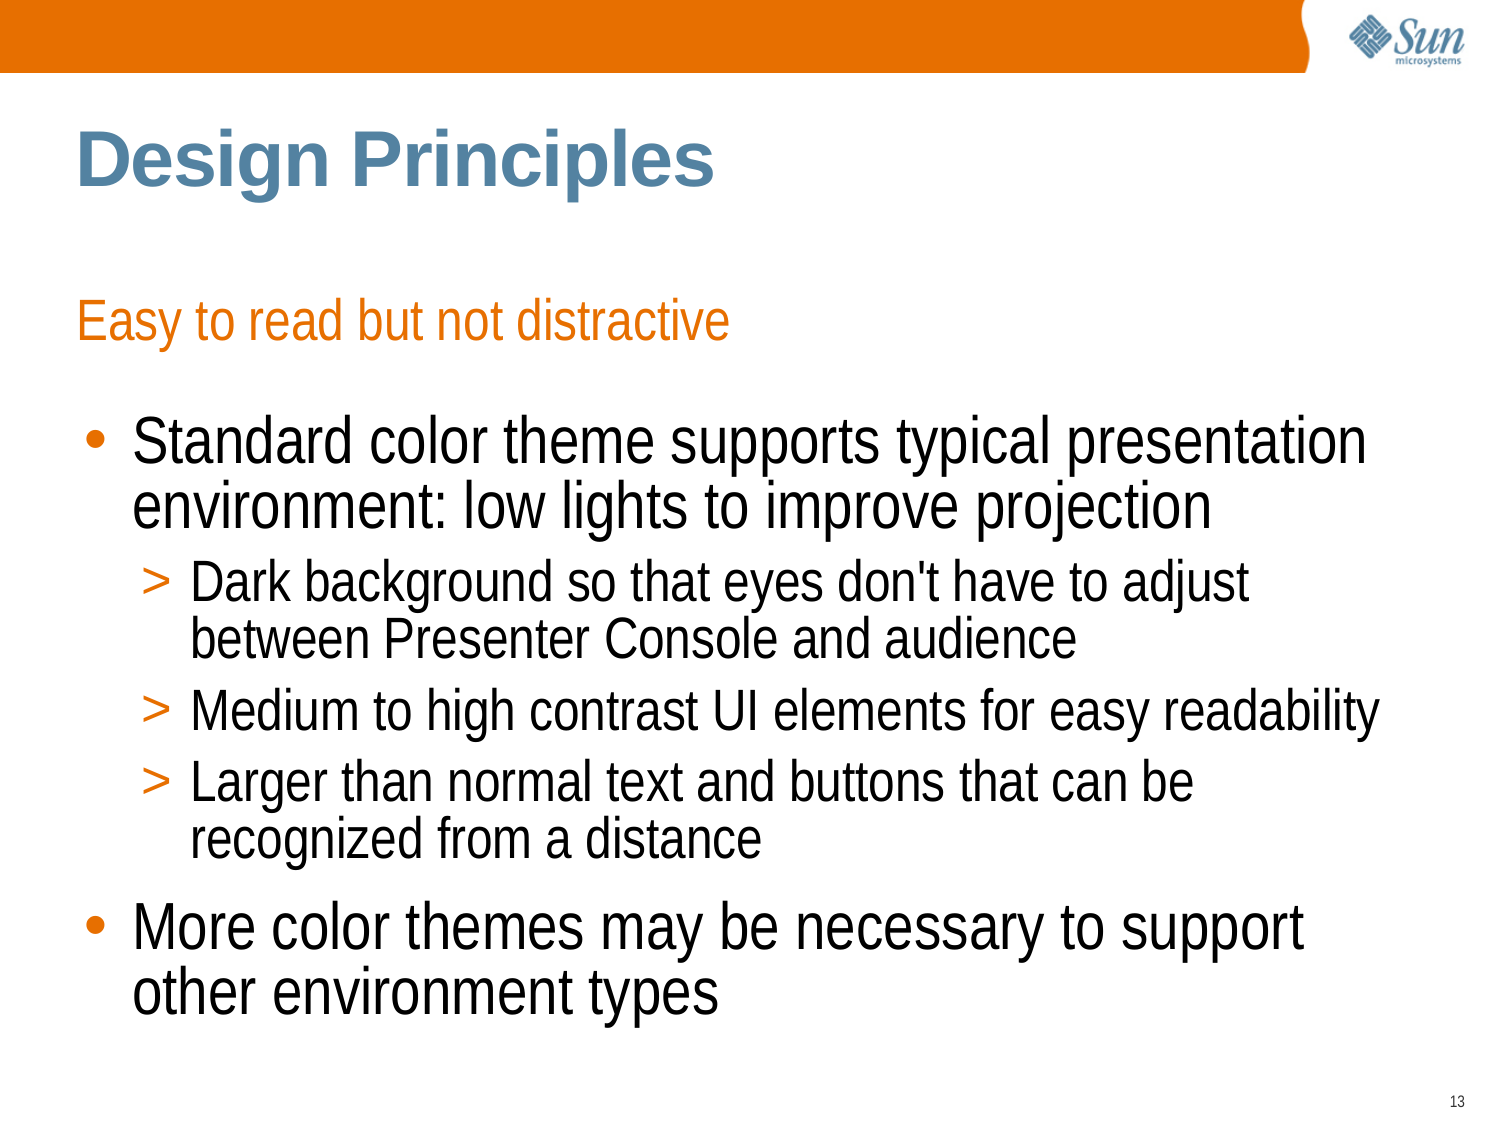

# Design Principles
Easy to read but not distractive
Standard color theme supports typical presentation environment: low lights to improve projection
Dark background so that eyes don't have to adjust between Presenter Console and audience
Medium to high contrast UI elements for easy readability
Larger than normal text and buttons that can be recognized from a distance
More color themes may be necessary to support other environment types